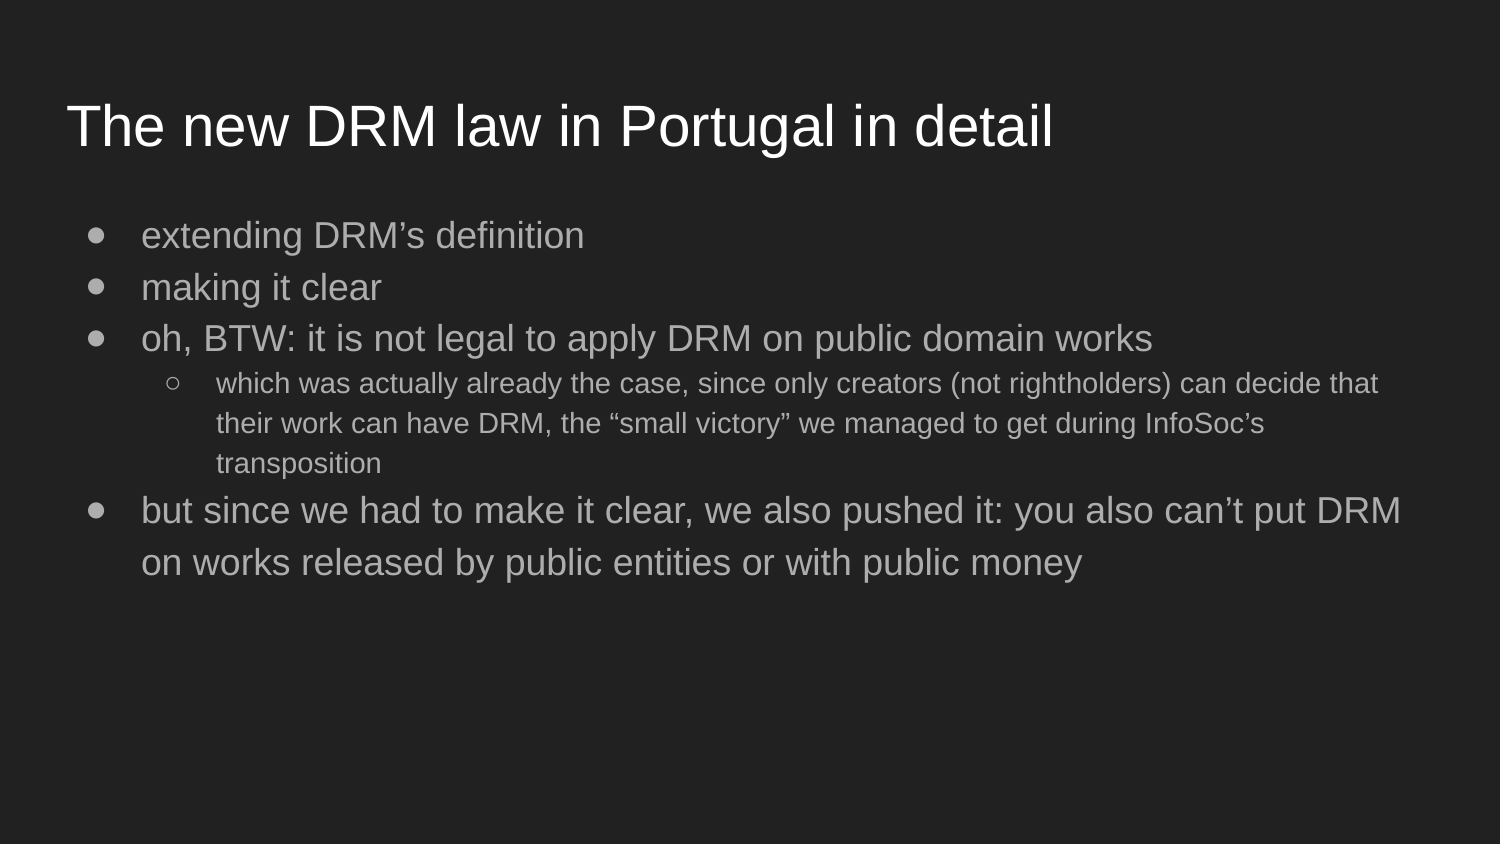

# The new DRM law in Portugal in detail
extending DRM’s definition
making it clear
oh, BTW: it is not legal to apply DRM on public domain works
which was actually already the case, since only creators (not rightholders) can decide that their work can have DRM, the “small victory” we managed to get during InfoSoc’s transposition
but since we had to make it clear, we also pushed it: you also can’t put DRM on works released by public entities or with public money